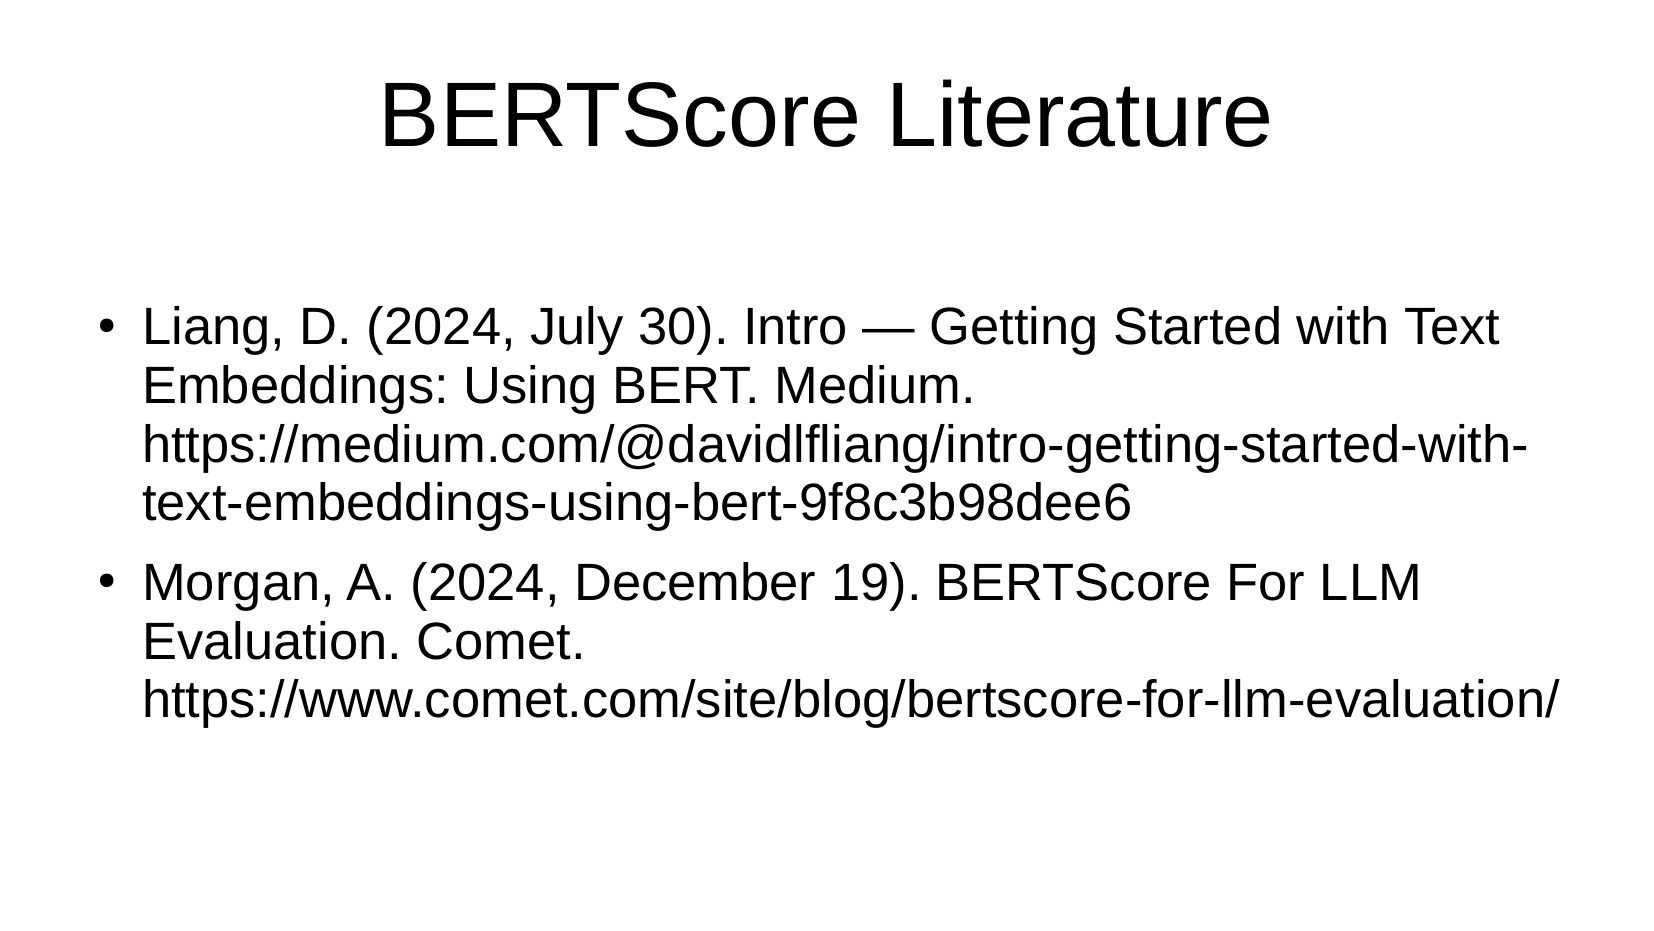

# BERTScore Literature
Liang, D. (2024, July 30). Intro — Getting Started with Text Embeddings: Using BERT. Medium. https://medium.com/@davidlfliang/intro-getting-started-with-text-embeddings-using-bert-9f8c3b98dee6
Morgan, A. (2024, December 19). BERTScore For LLM Evaluation. Comet. https://www.comet.com/site/blog/bertscore-for-llm-evaluation/